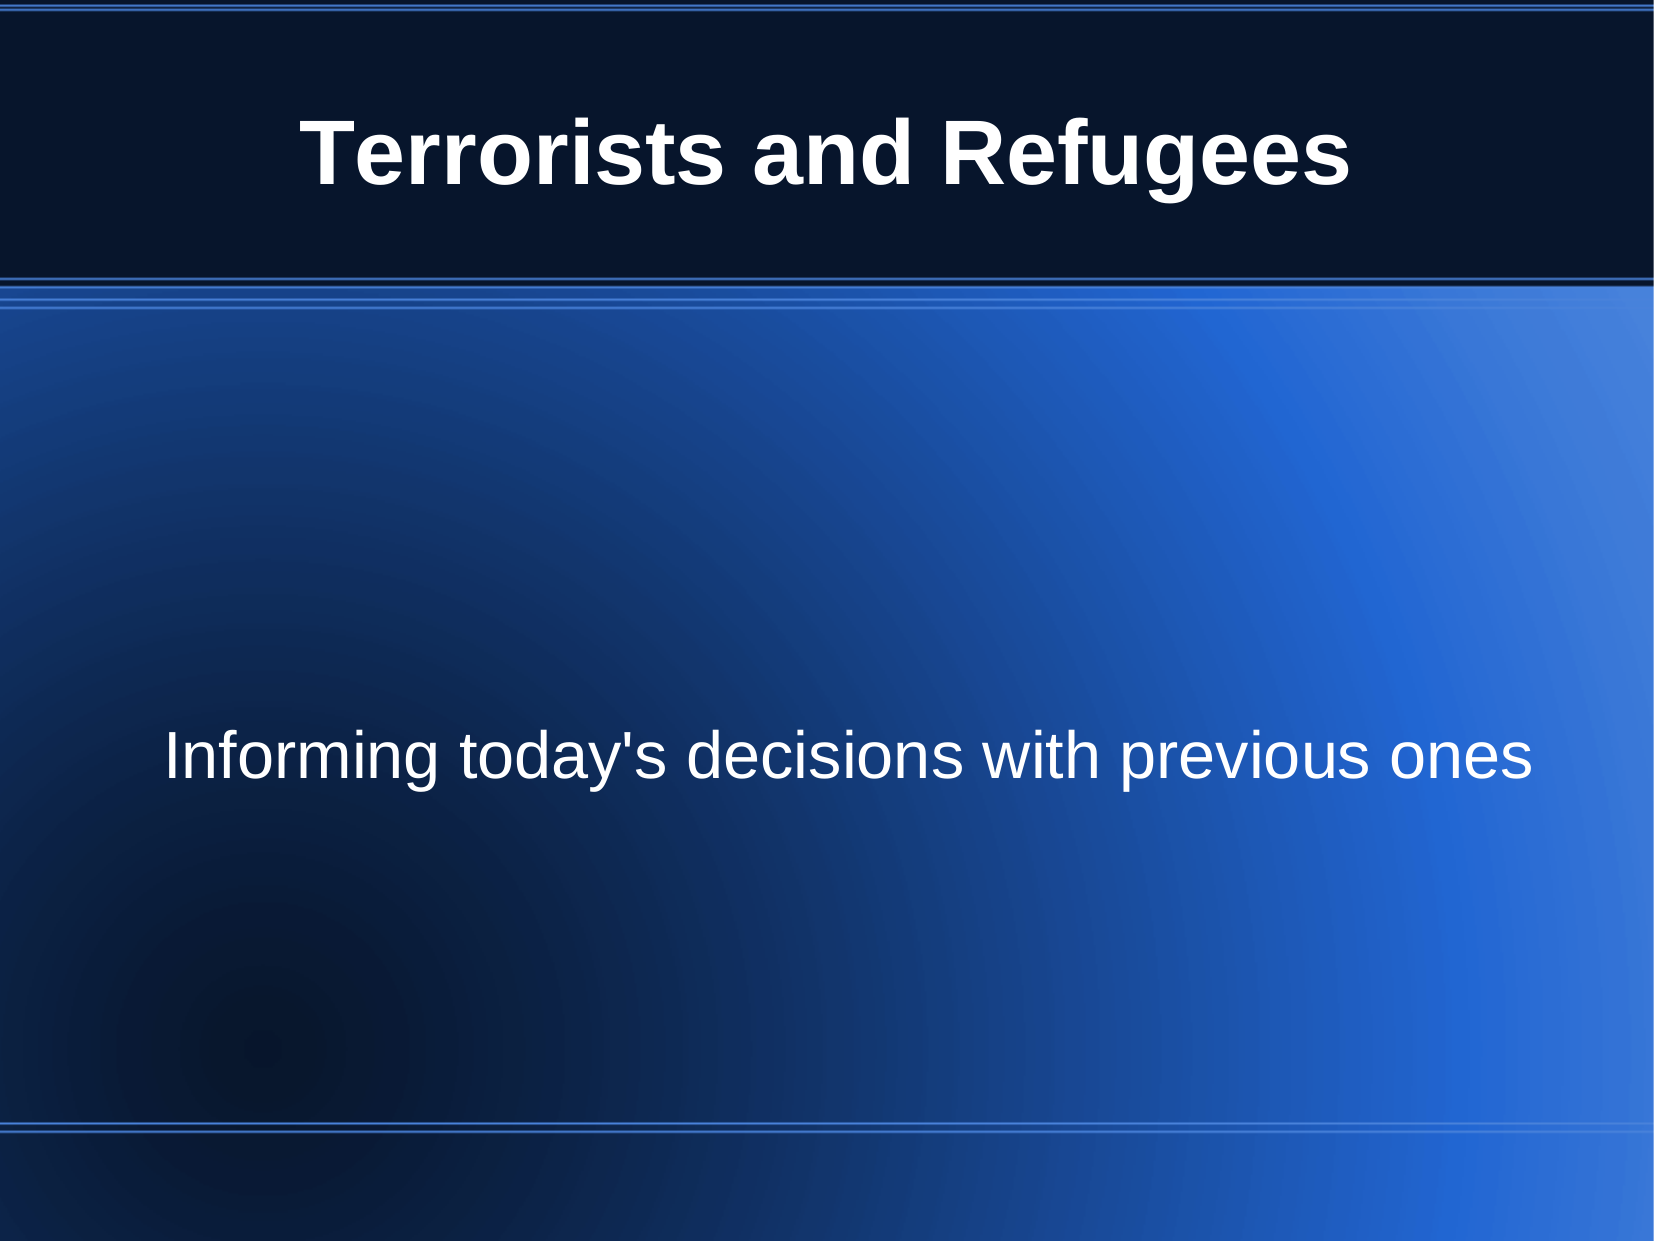

# Terrorists and Refugees
Informing today's decisions with previous ones